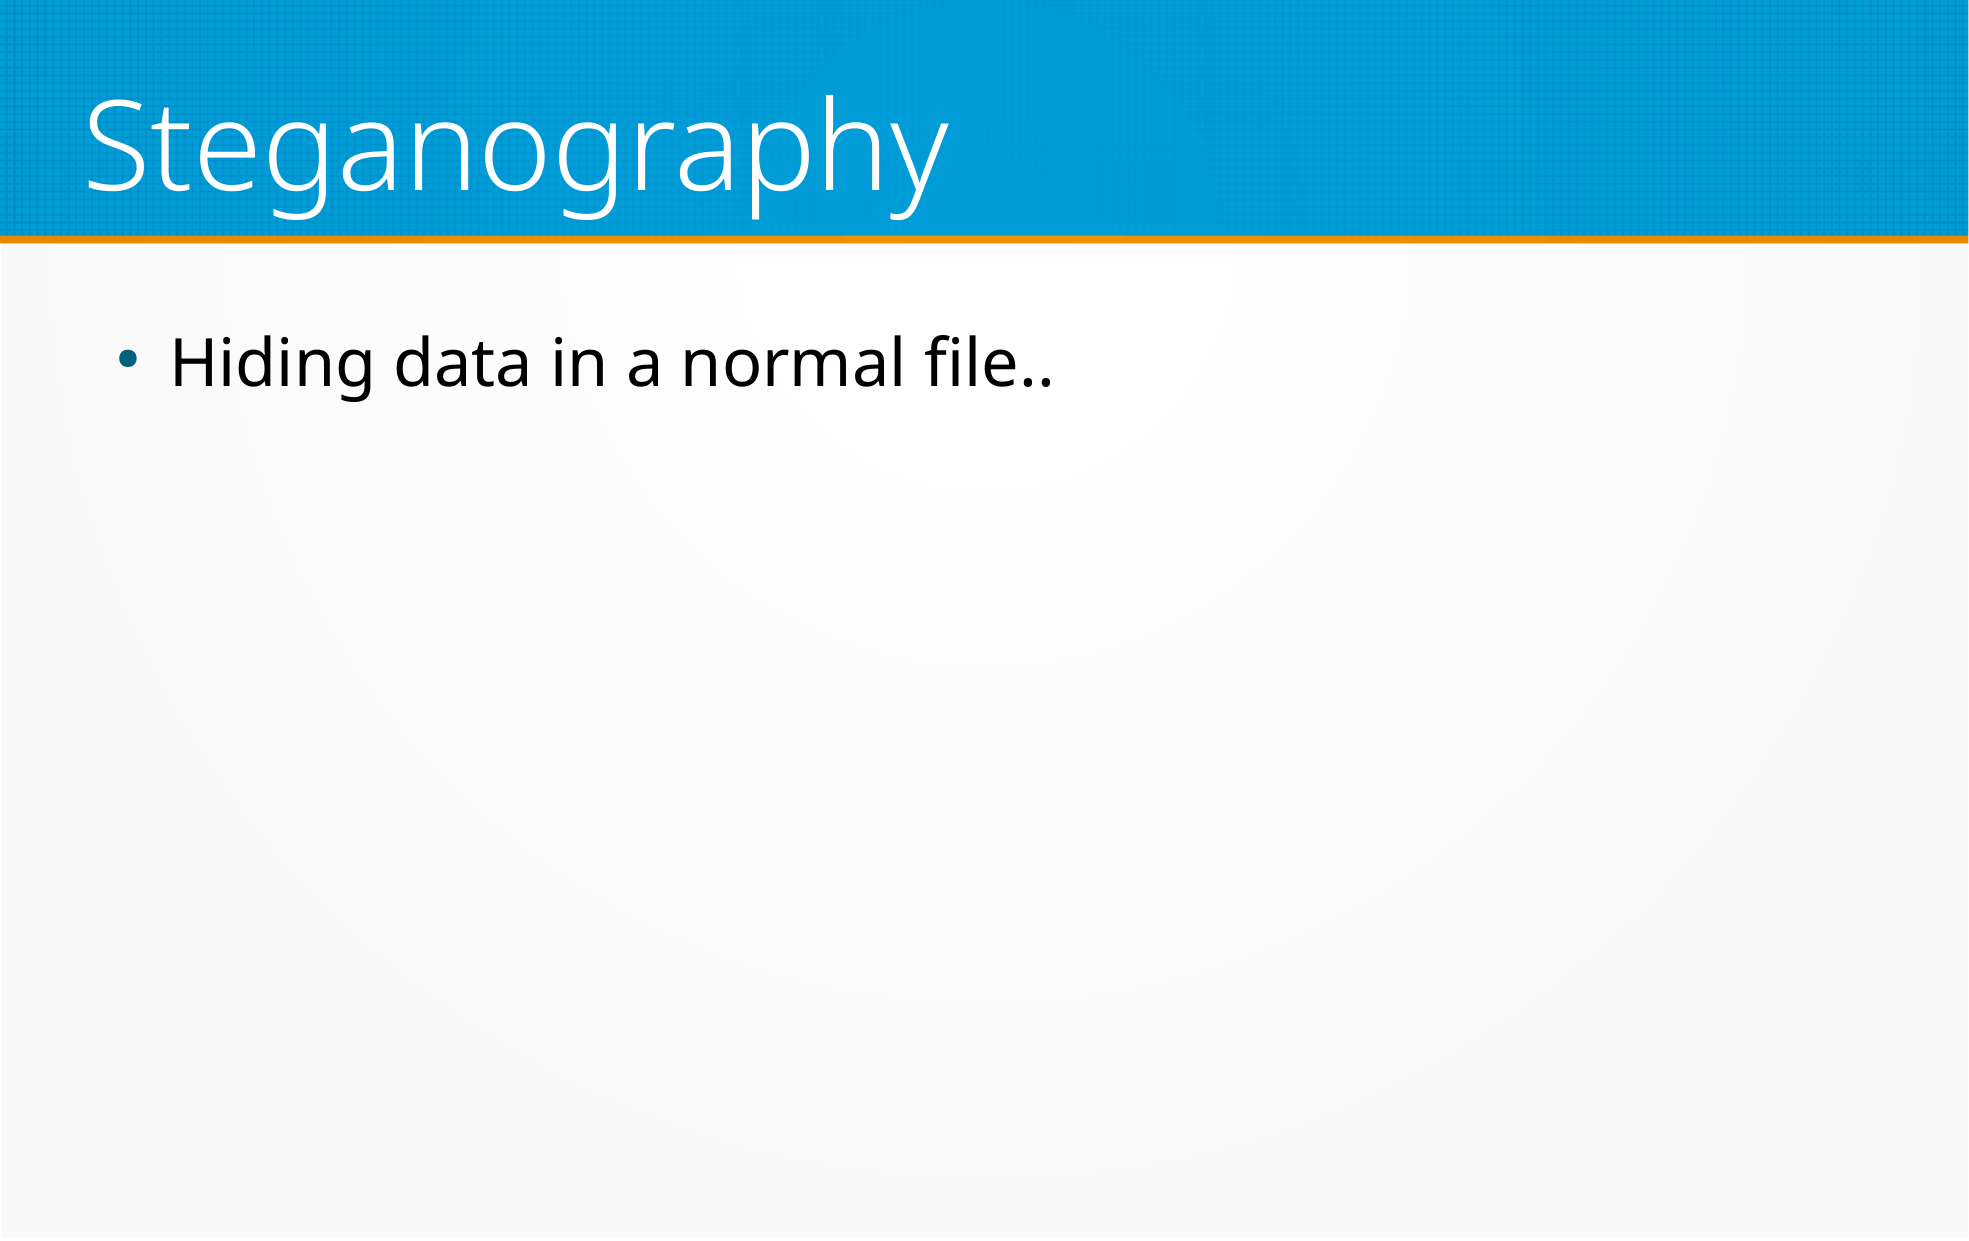

# Steganography
Hiding data in a normal file..